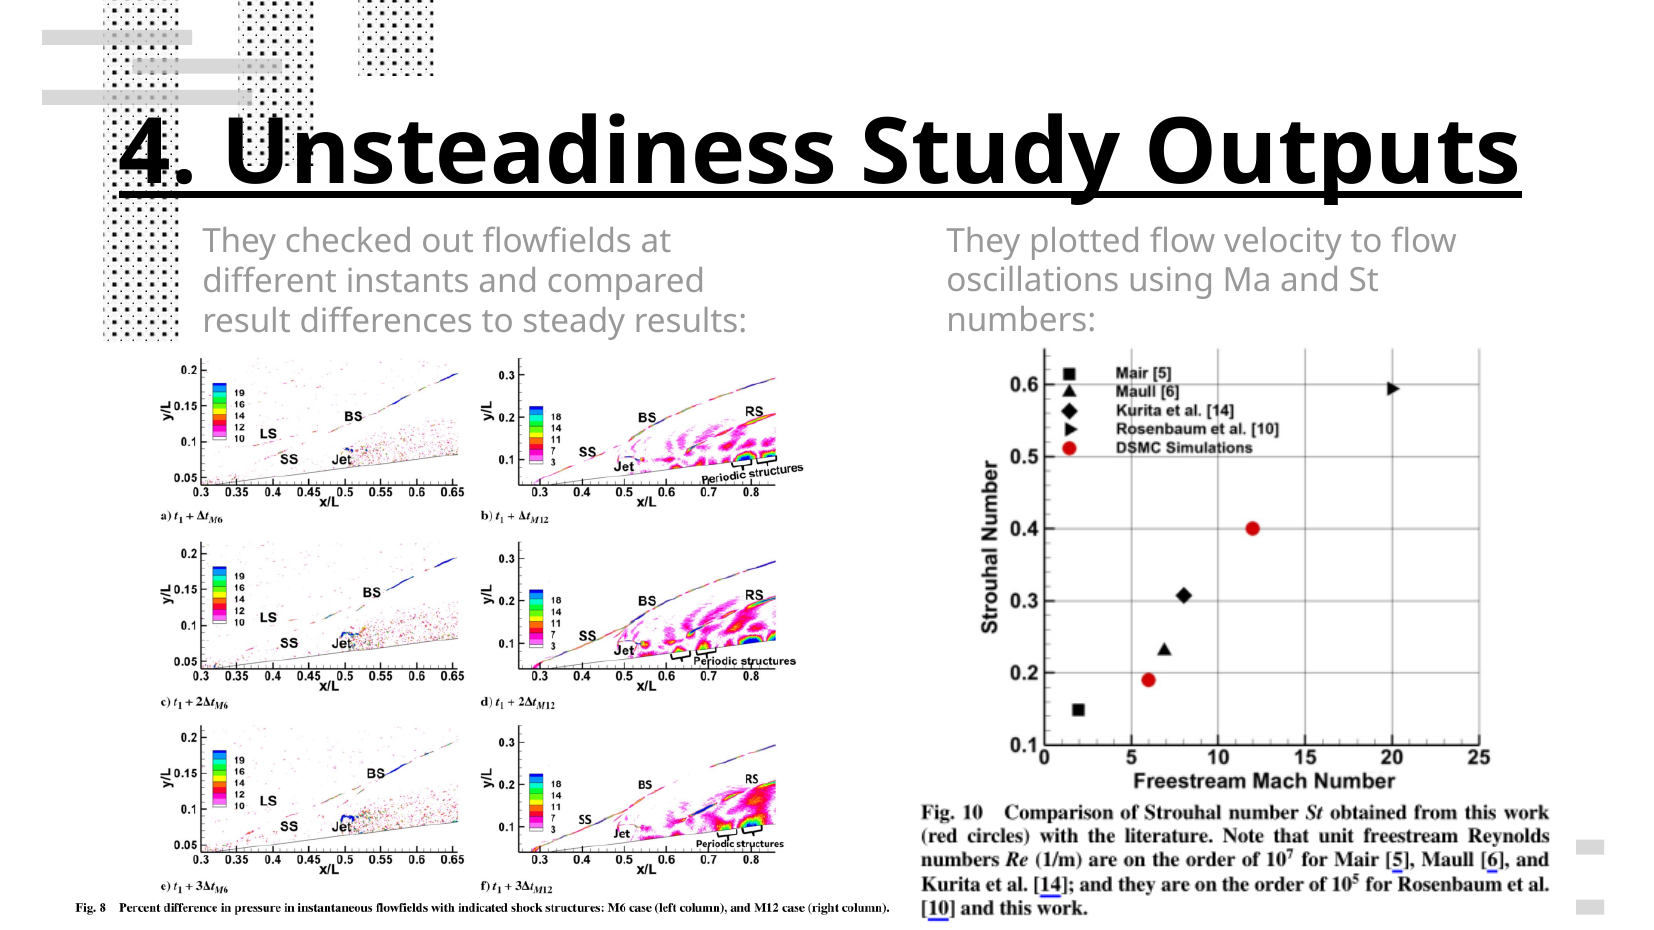

# 4. Unsteadiness Study Outputs
They plotted flow velocity to flow oscillations using Ma and St numbers:
They checked out flowfields at different instants and compared result differences to steady results:
8